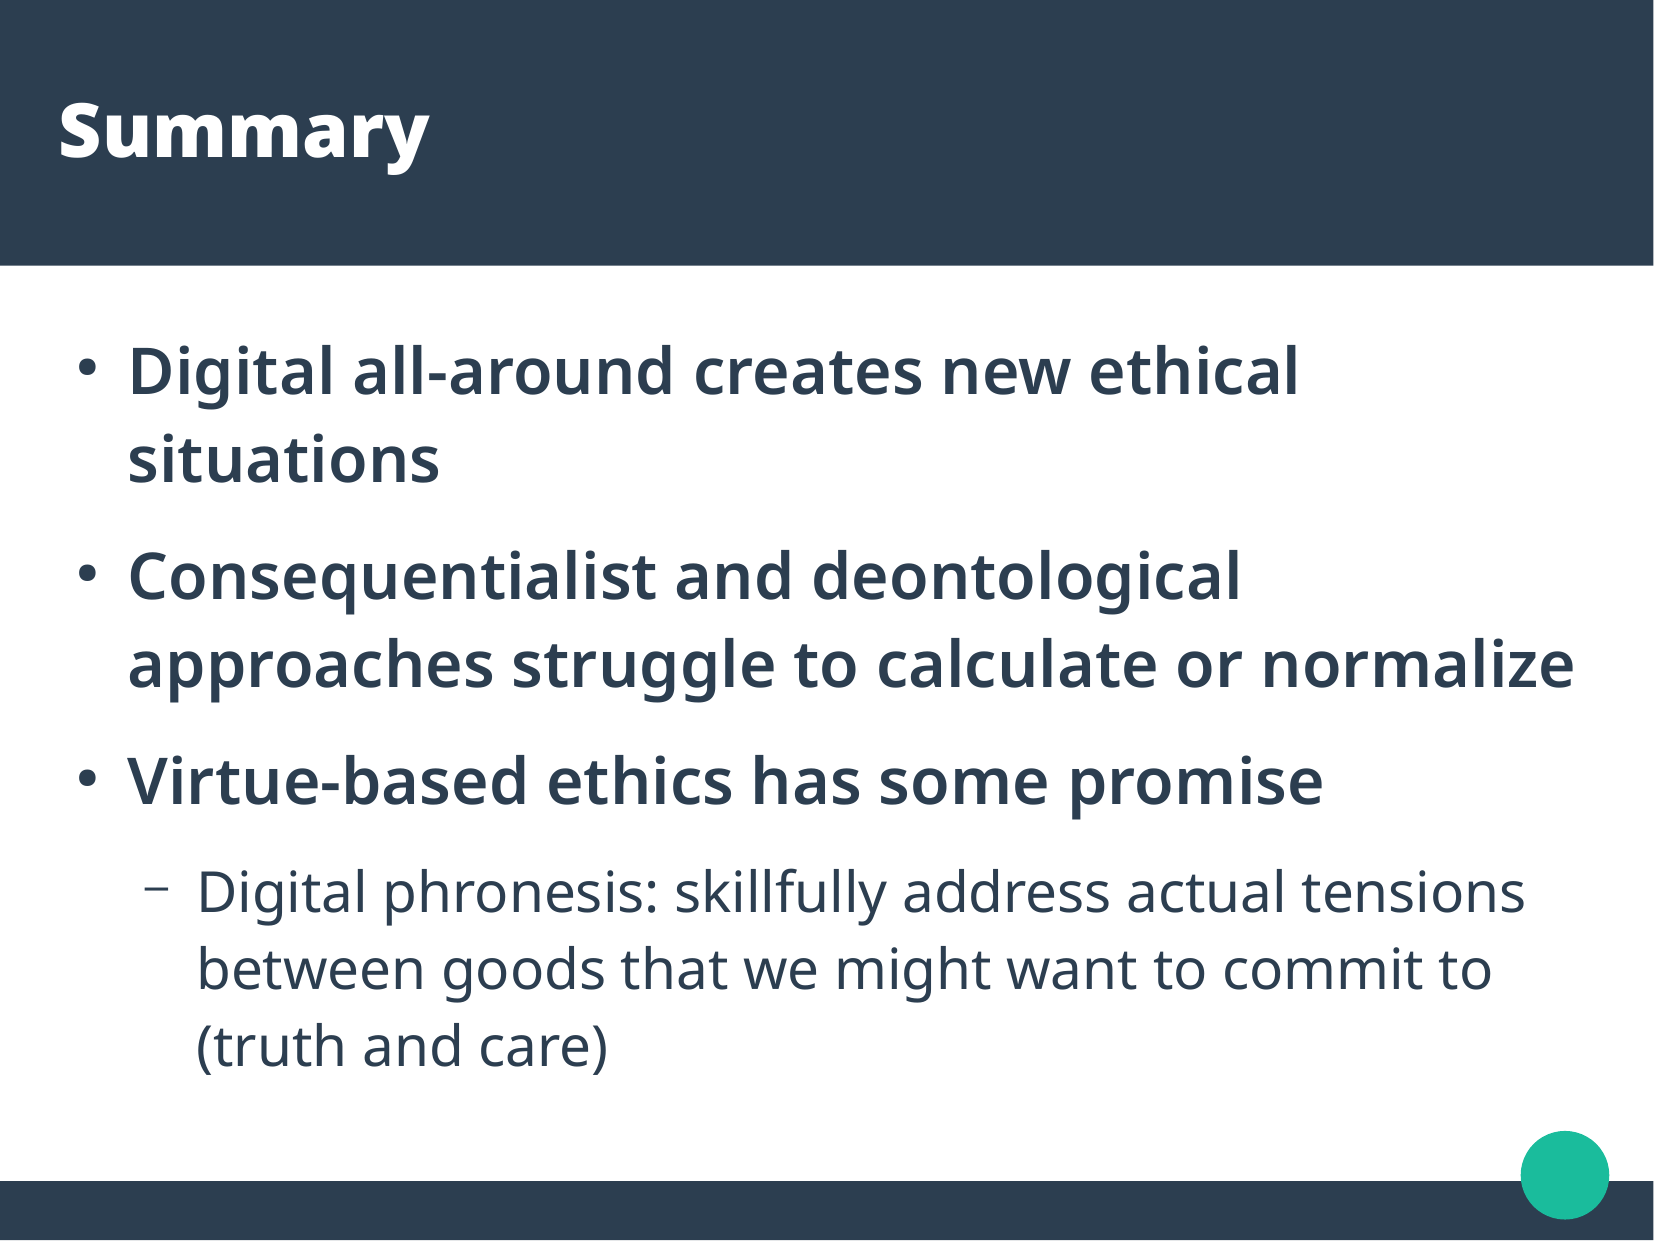

# Summary
Digital all-around creates new ethical situations
Consequentialist and deontological approaches struggle to calculate or normalize
Virtue-based ethics has some promise
Digital phronesis: skillfully address actual tensions between goods that we might want to commit to (truth and care)